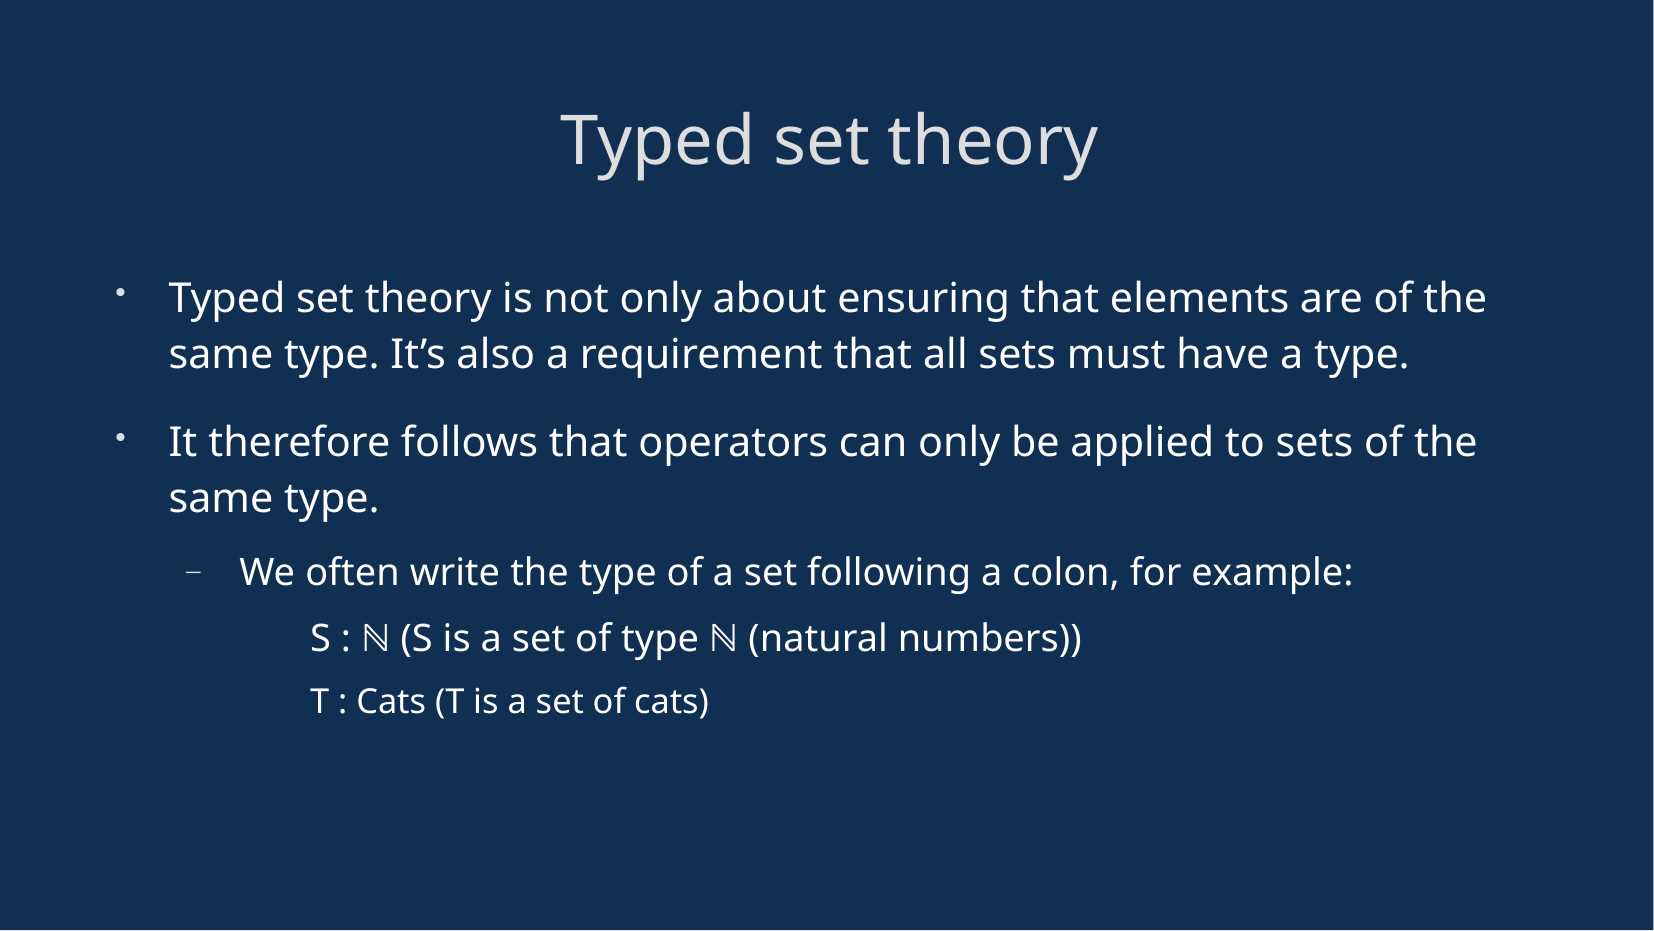

# Typed set theory
Typed set theory is not only about ensuring that elements are of the same type. It’s also a requirement that all sets must have a type.
It therefore follows that operators can only be applied to sets of the same type.
We often write the type of a set following a colon, for example:
S : ℕ (S is a set of type ℕ (natural numbers))
T : Cats (T is a set of cats)